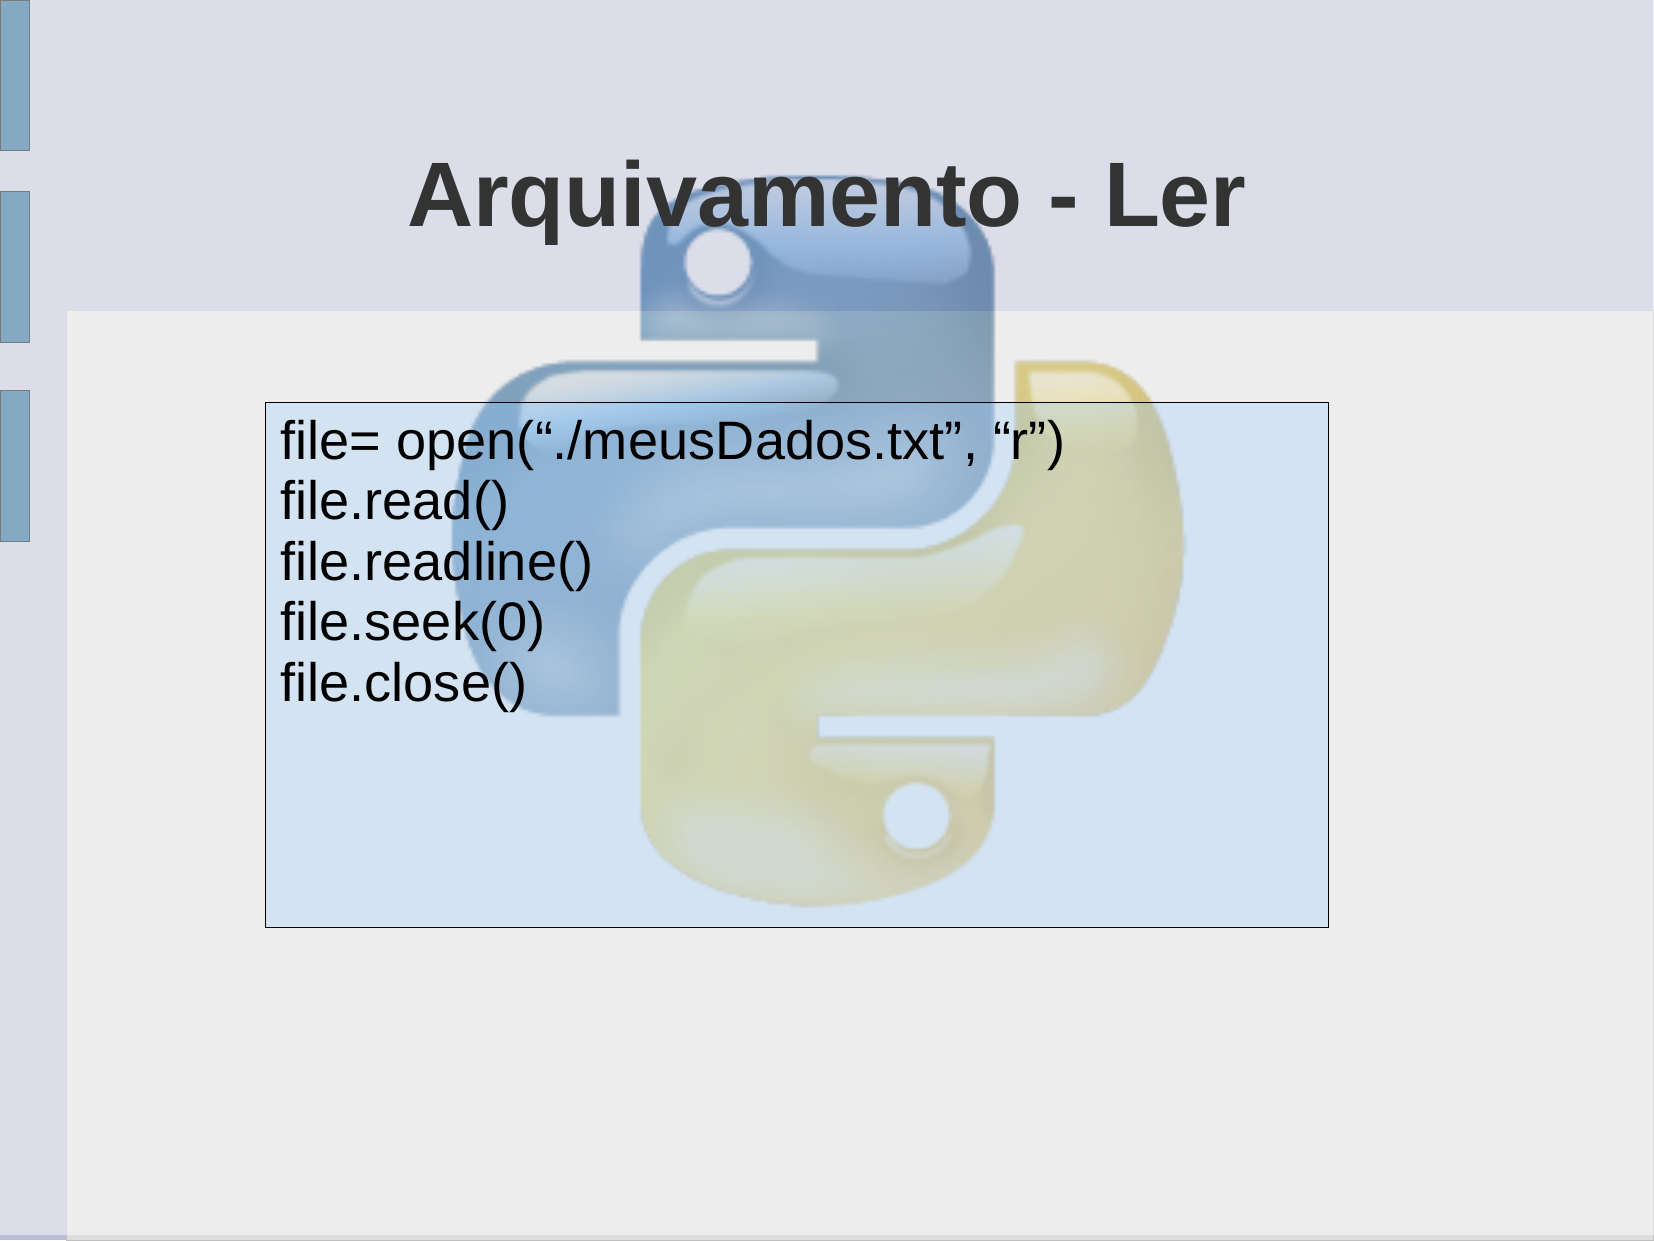

# Arquivamento - Ler
file= open(“./meusDados.txt”, “r”)
file.read()
file.readline()
file.seek(0)
file.close()